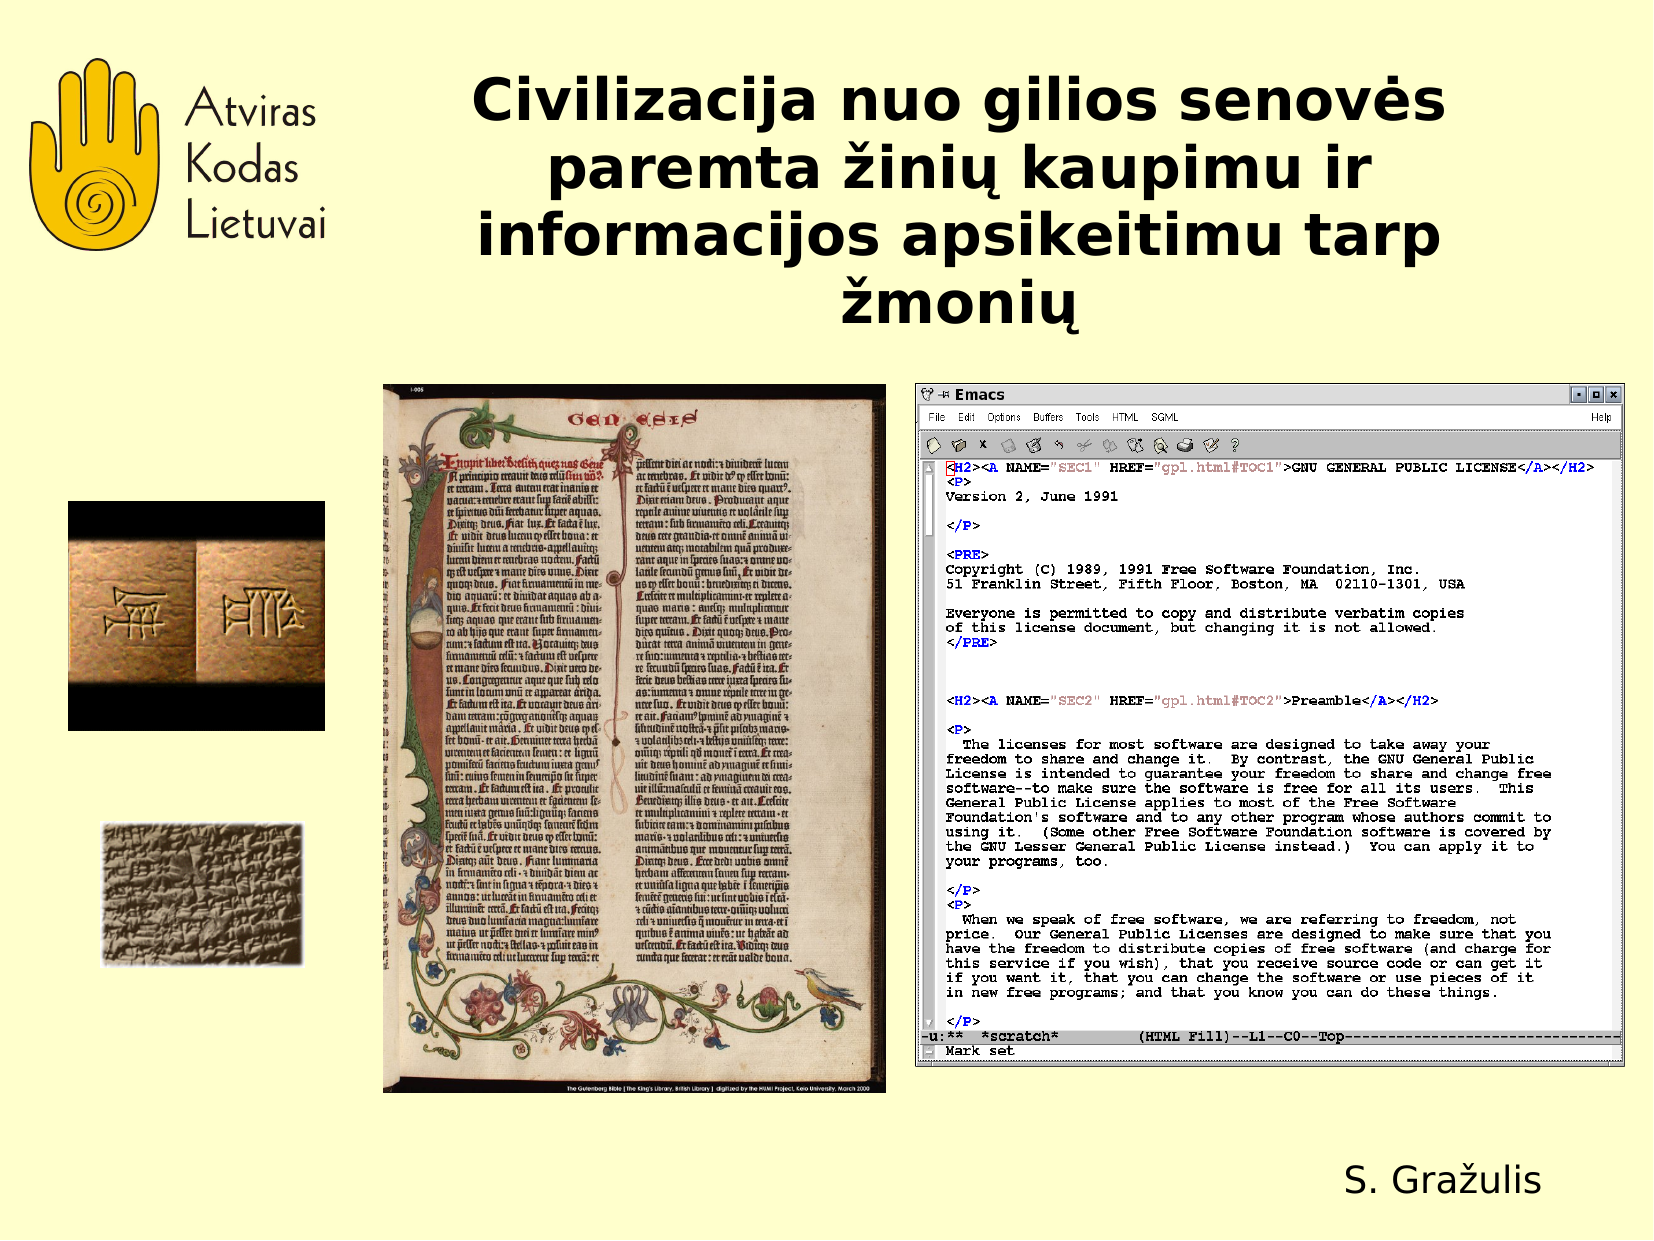

Civilizacija nuo gilios senovės paremta žinių kaupimu ir informacijos apsikeitimu tarp žmonių